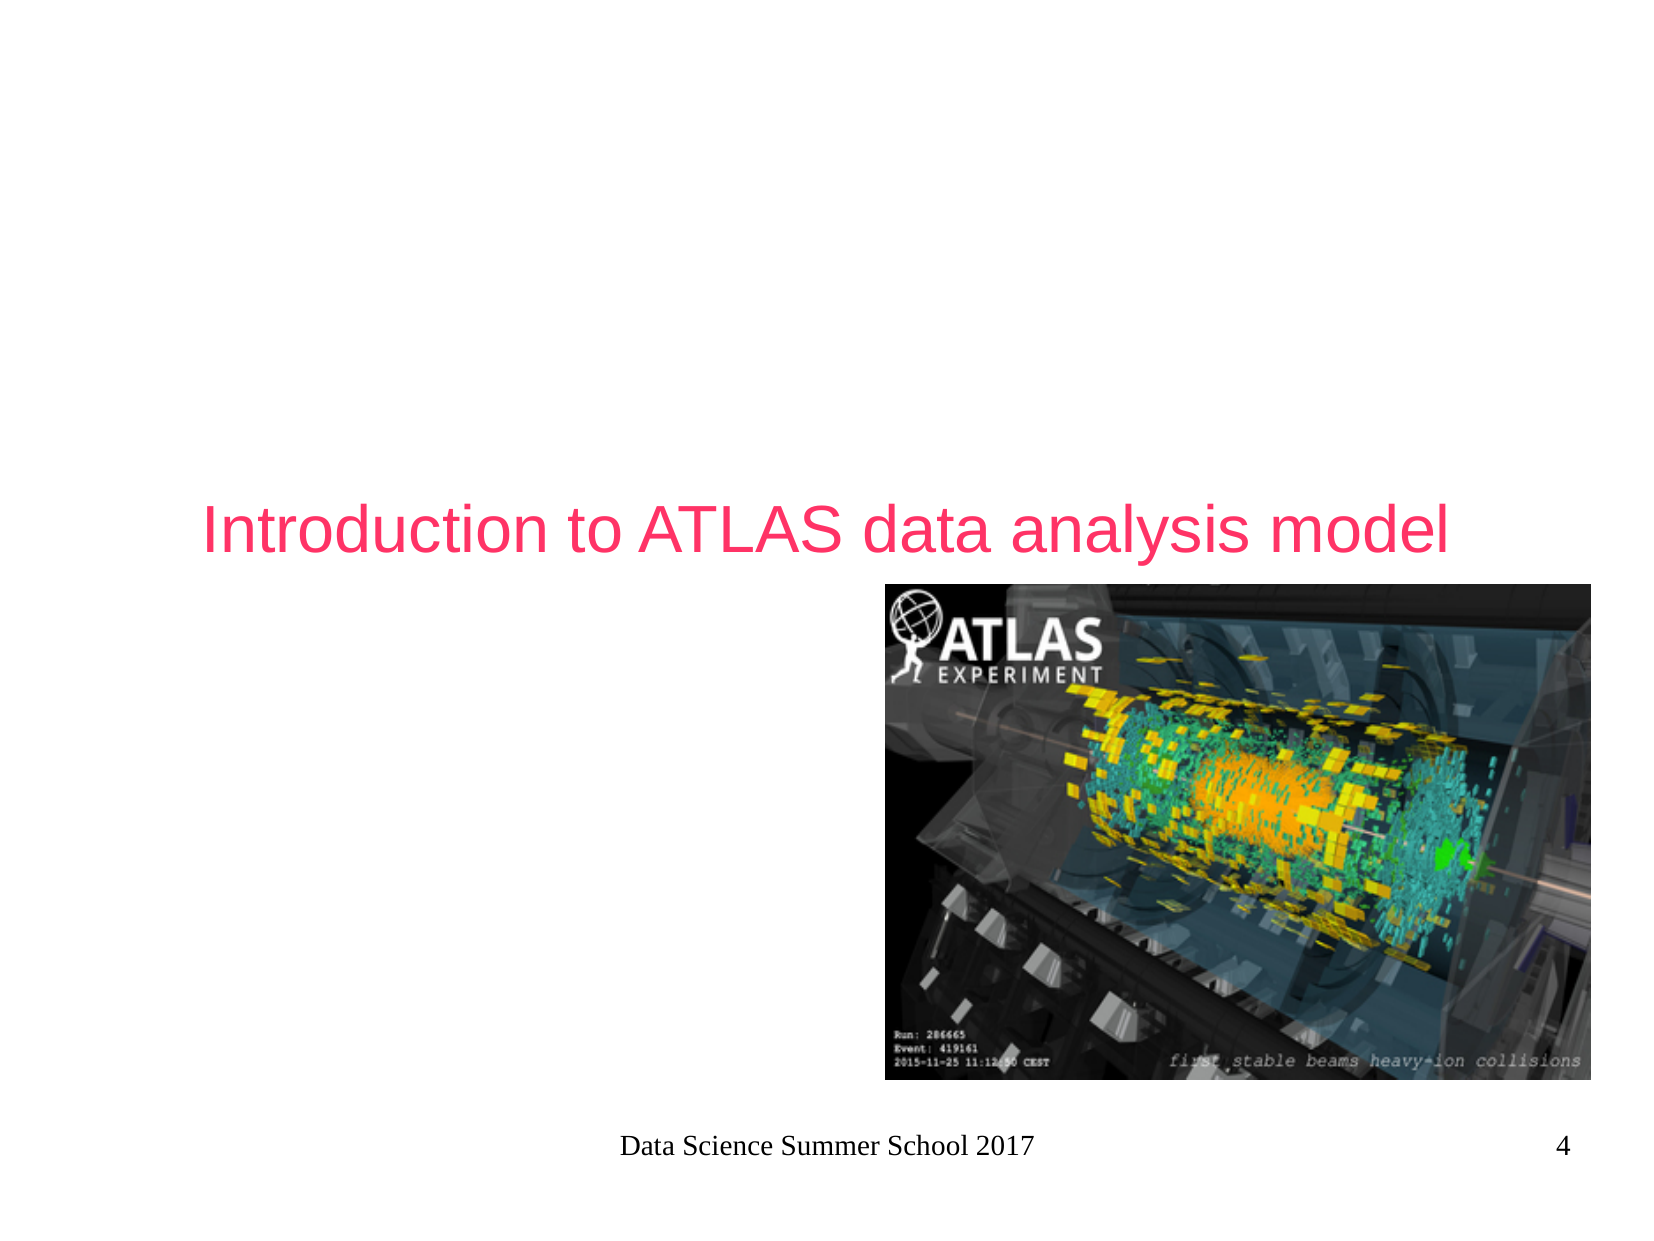

# Introduction to ATLAS data analysis model
Data Science Summer School 2017
4